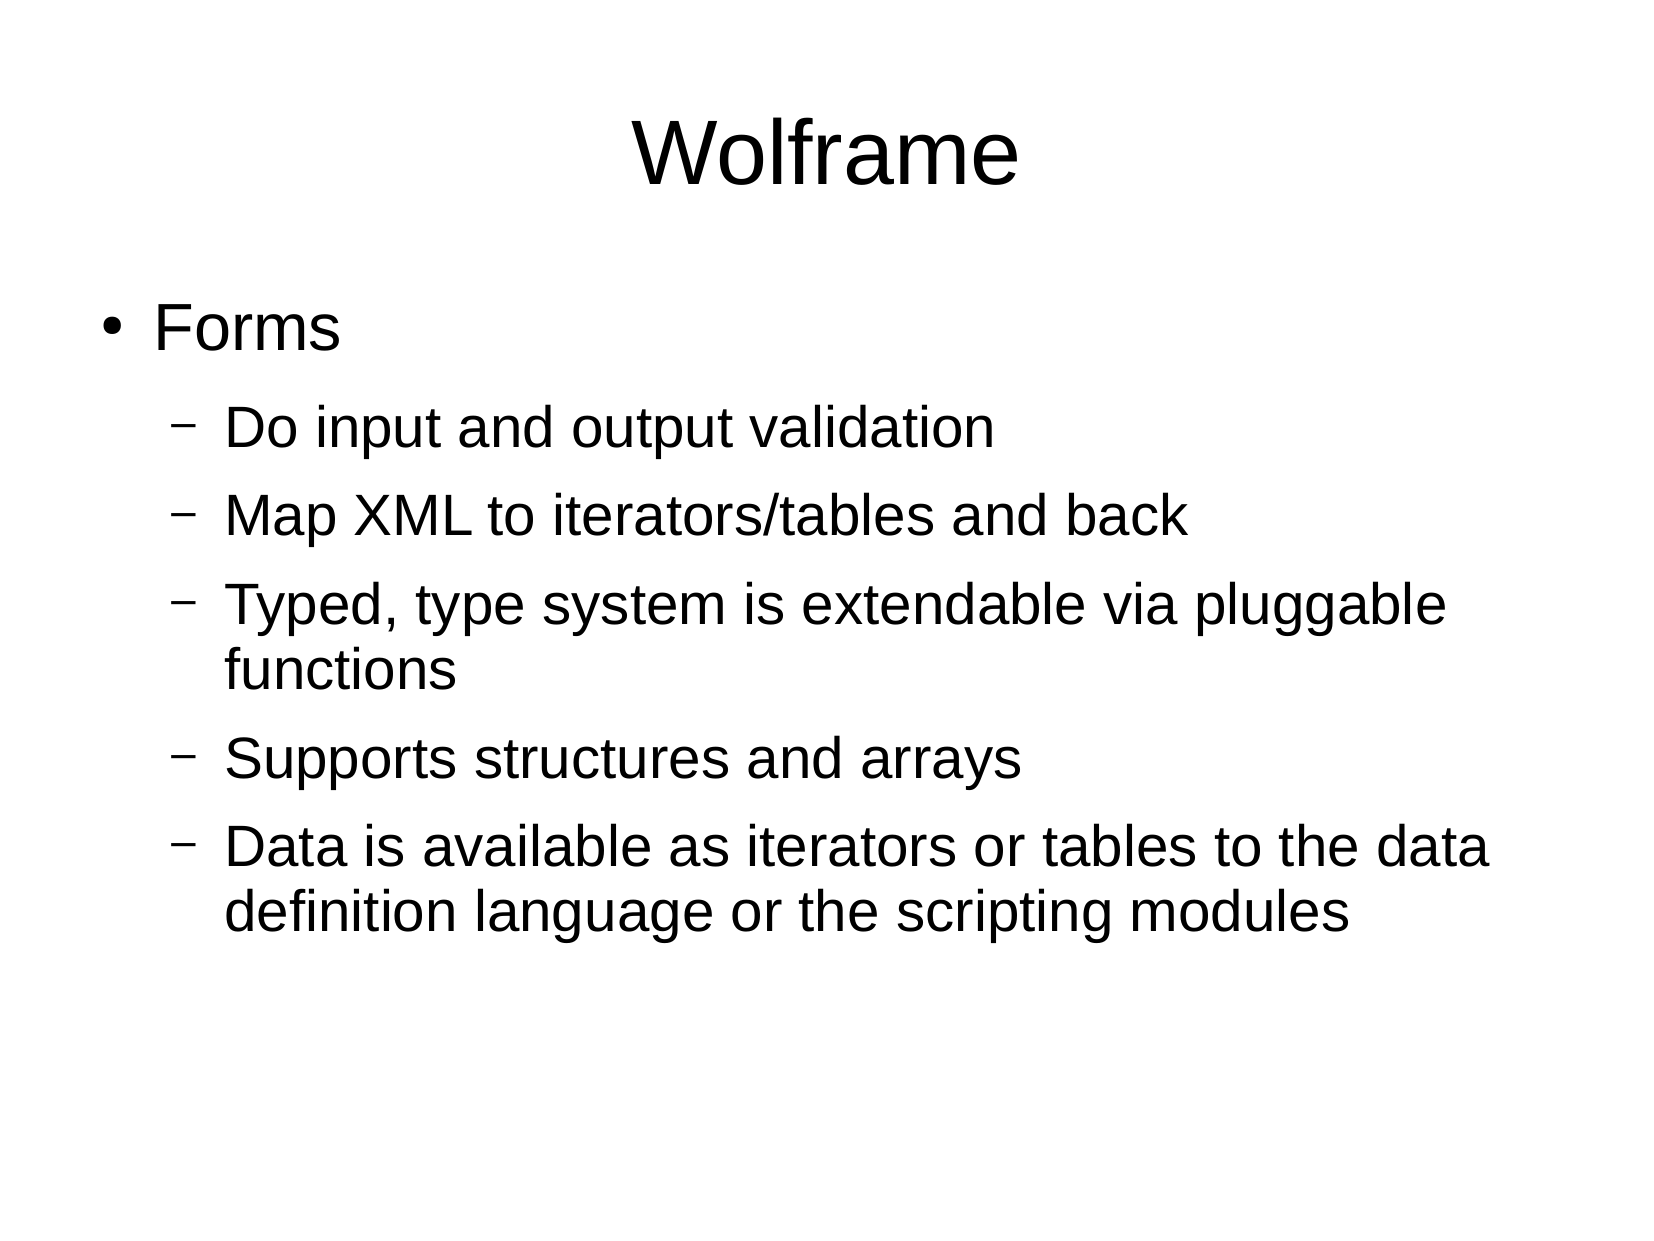

# Wolframe
Forms
Do input and output validation
Map XML to iterators/tables and back
Typed, type system is extendable via pluggable functions
Supports structures and arrays
Data is available as iterators or tables to the data definition language or the scripting modules